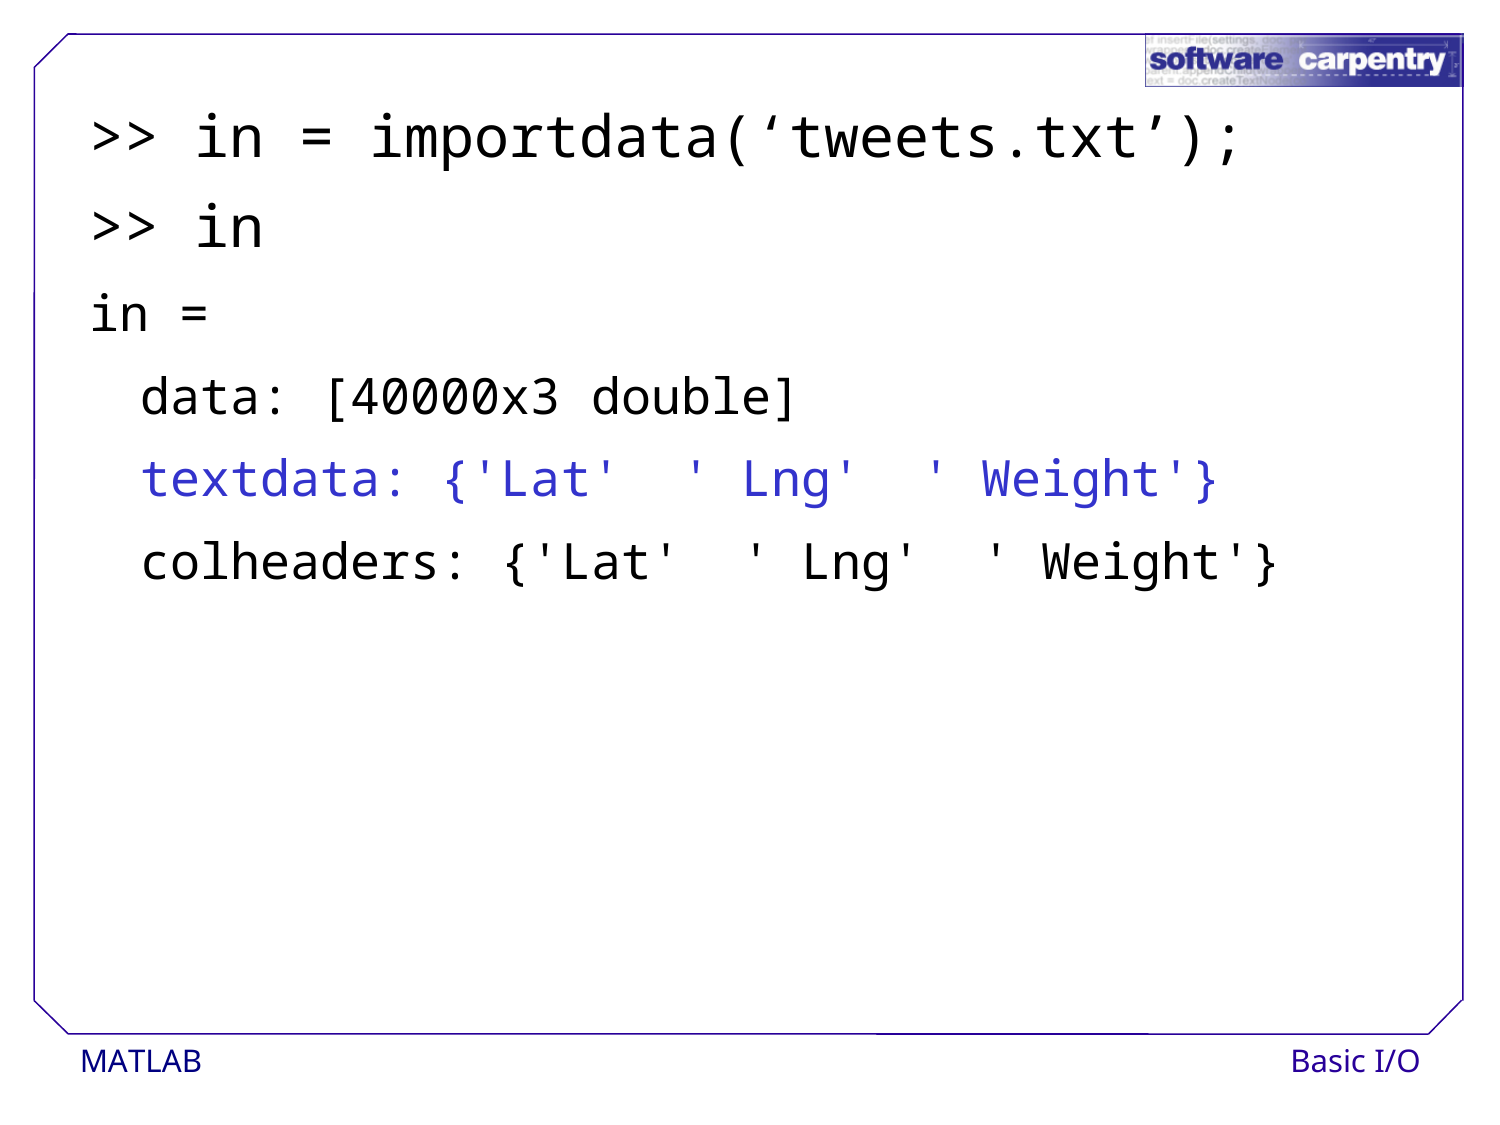

# >> in = importdata(‘tweets.txt’);
>> in
in =
	data: [40000x3 double]
	textdata: {'Lat' ' Lng' ' Weight'}
	colheaders: {'Lat' ' Lng' ' Weight'}